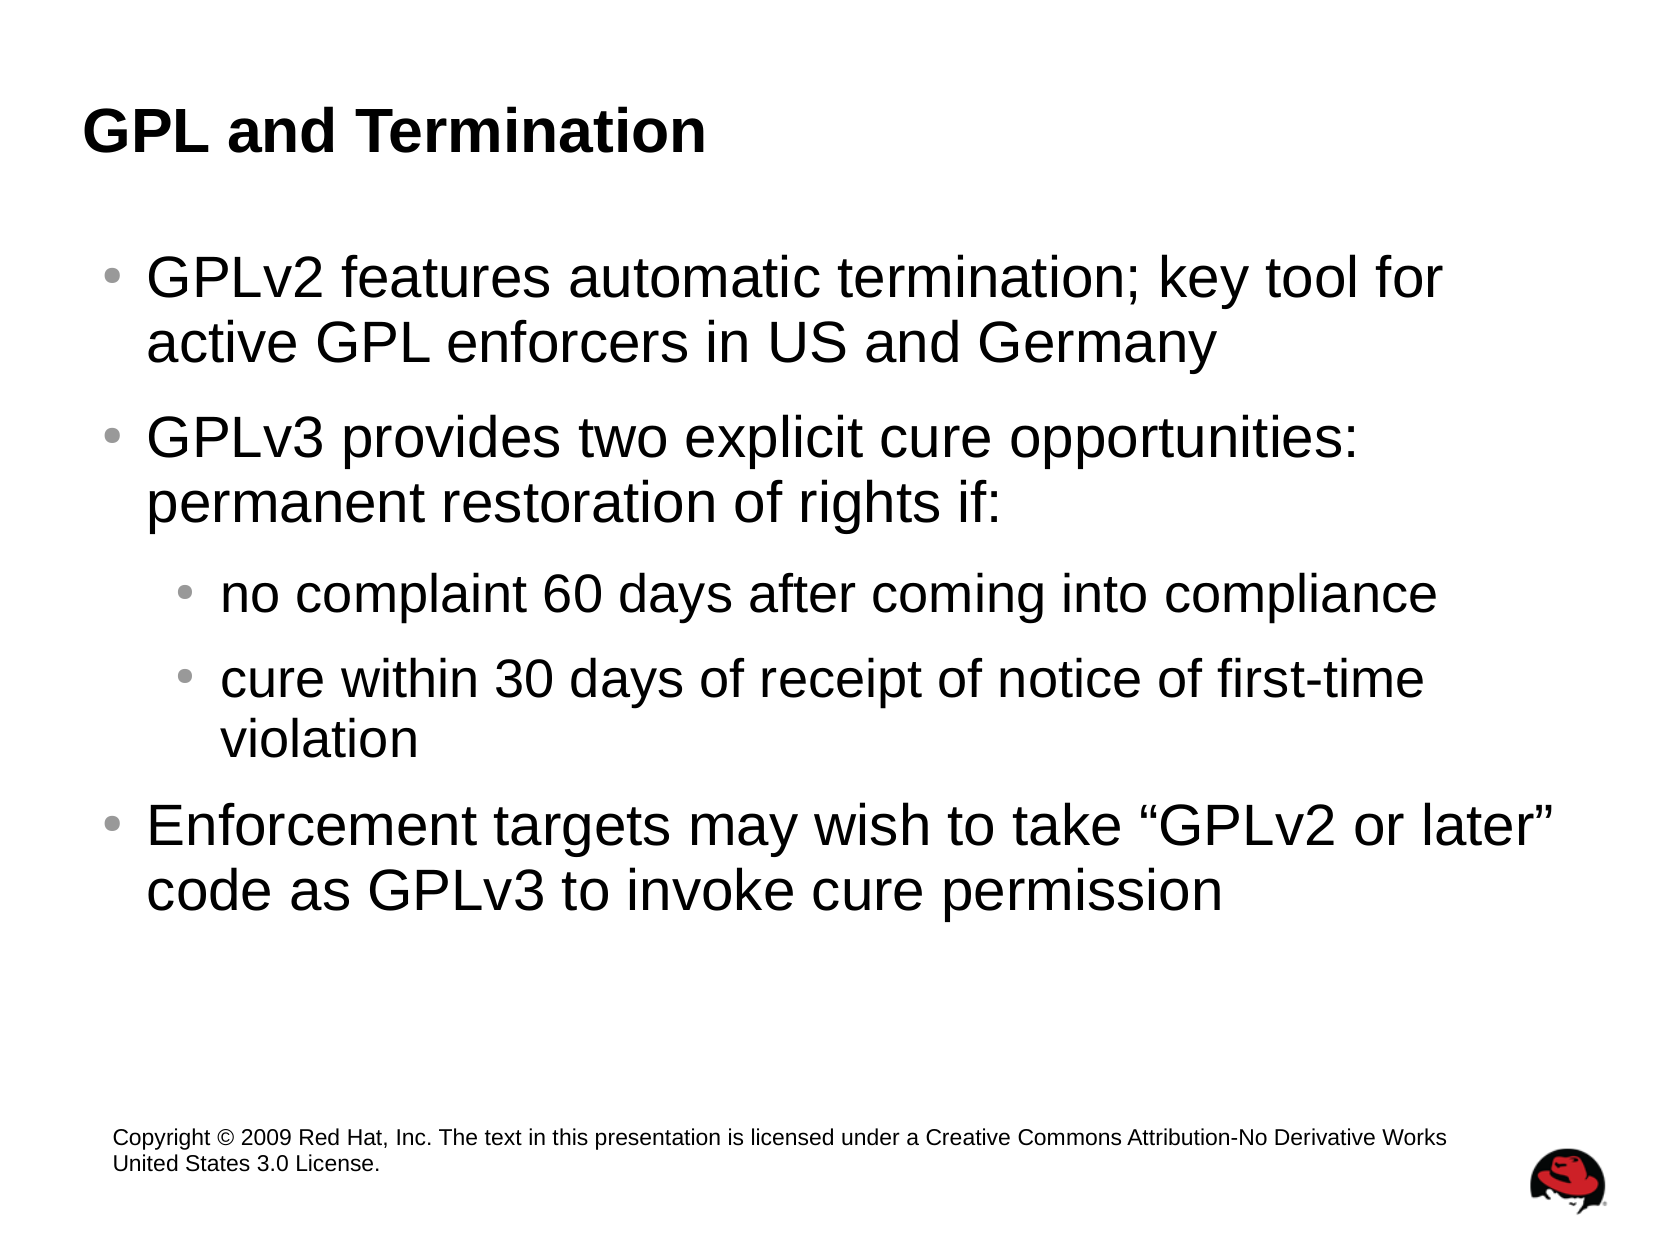

# GPL and Termination
GPLv2 features automatic termination; key tool for active GPL enforcers in US and Germany
GPLv3 provides two explicit cure opportunities: permanent restoration of rights if:
no complaint 60 days after coming into compliance
cure within 30 days of receipt of notice of first-time violation
Enforcement targets may wish to take “GPLv2 or later” code as GPLv3 to invoke cure permission